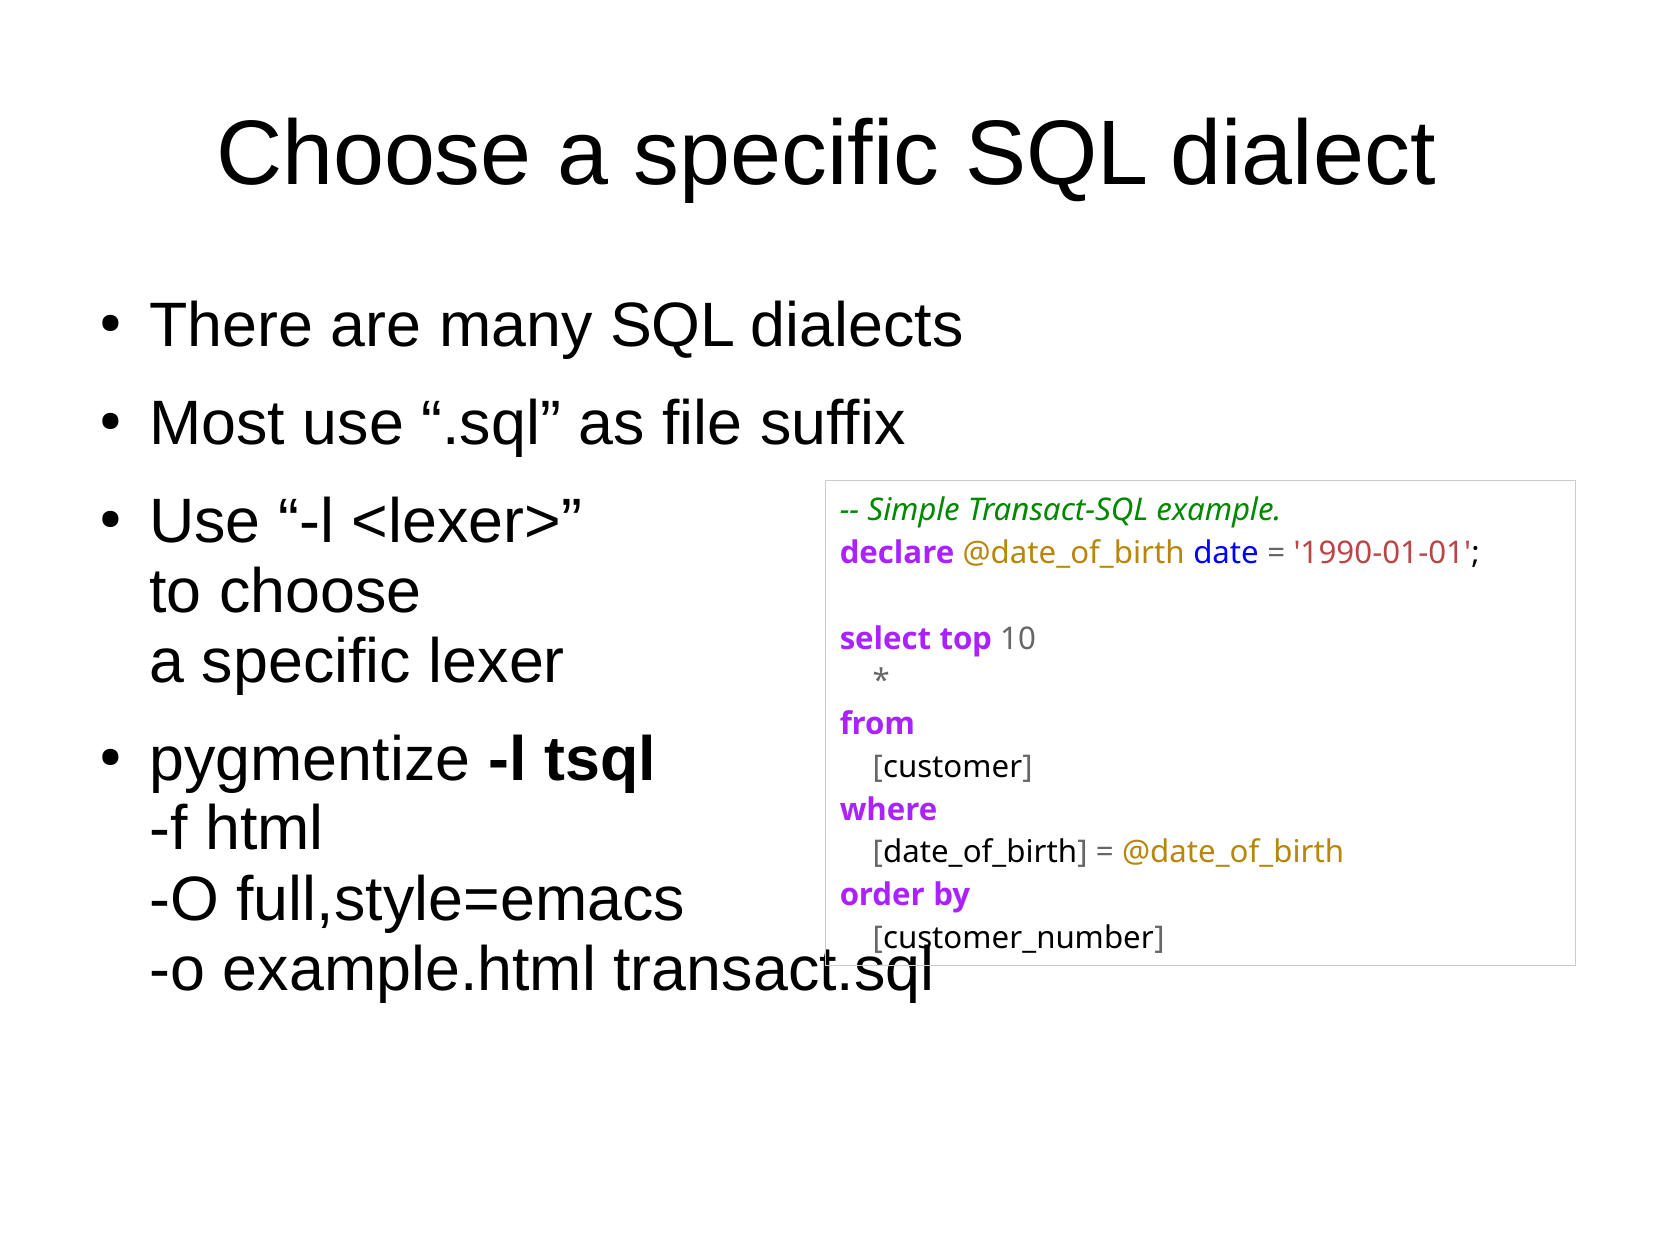

# Choose a specific SQL dialect
There are many SQL dialects
Most use “.sql” as file suffix
Use “-l <lexer>”
to choose
a specific lexer
pygmentize -l tsql
-f html
-O full,style=emacs
-o example.html transact.sql
-- Simple Transact-SQL example.
declare @date_of_birth date = '1990-01-01';
select top 10
 *
from
 [customer]
where
 [date_of_birth] = @date_of_birth
order by
 [customer_number]